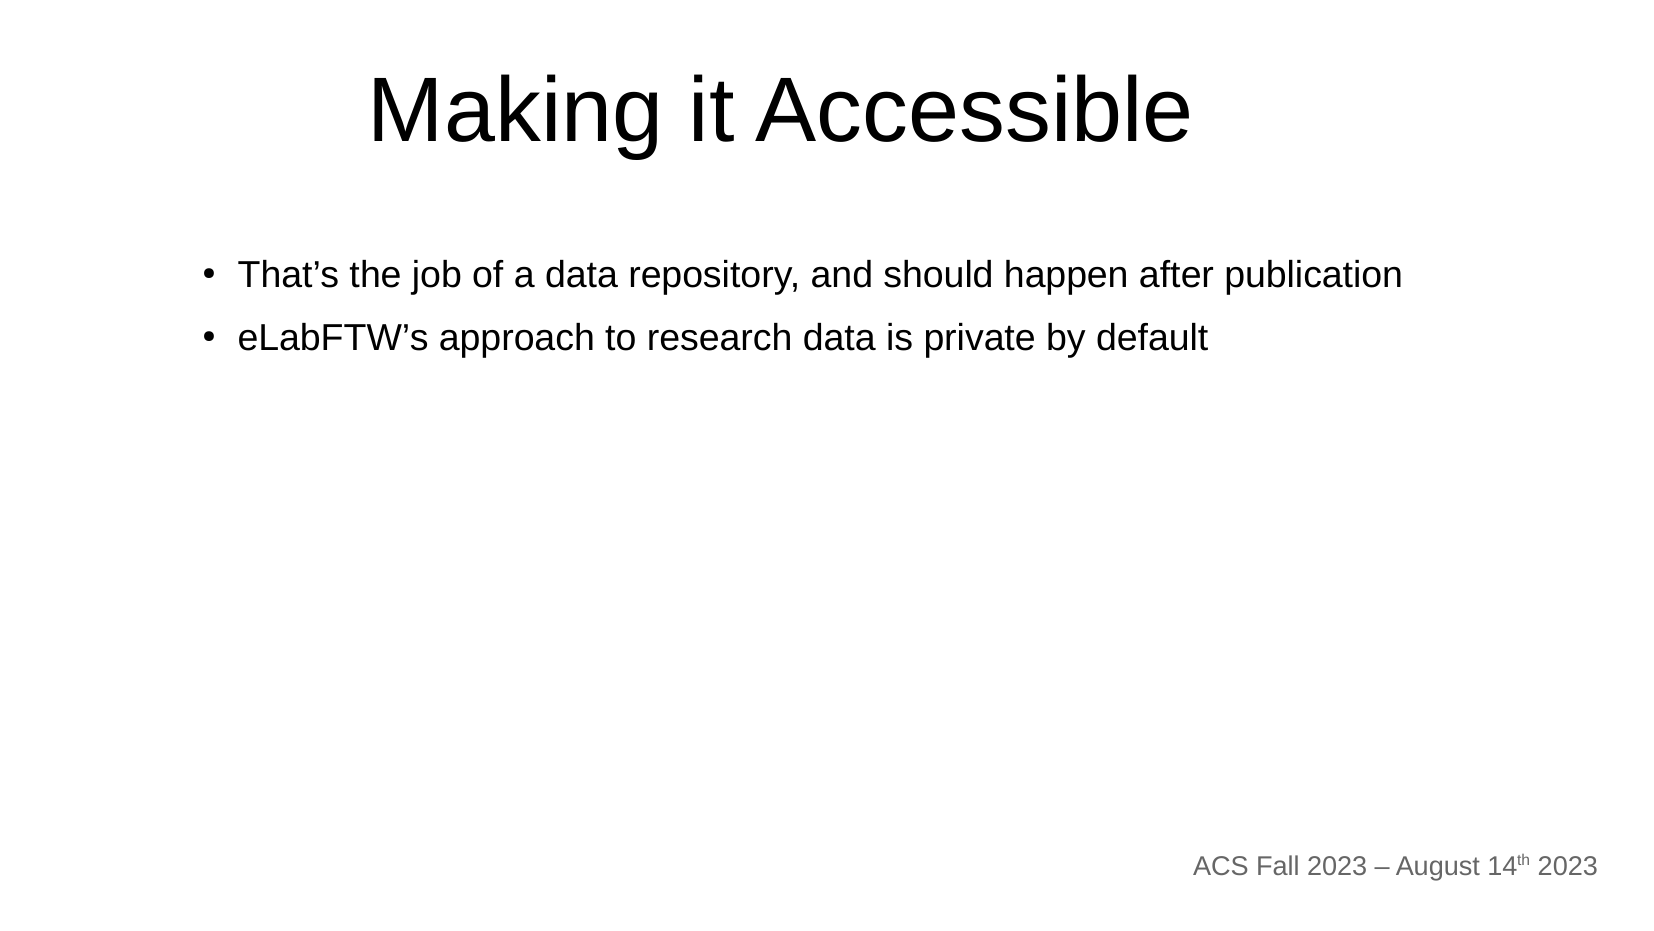

# Making it Accessible
That’s the job of a data repository, and should happen after publication
eLabFTW’s approach to research data is private by default
ACS Fall 2023 – August 14th 2023